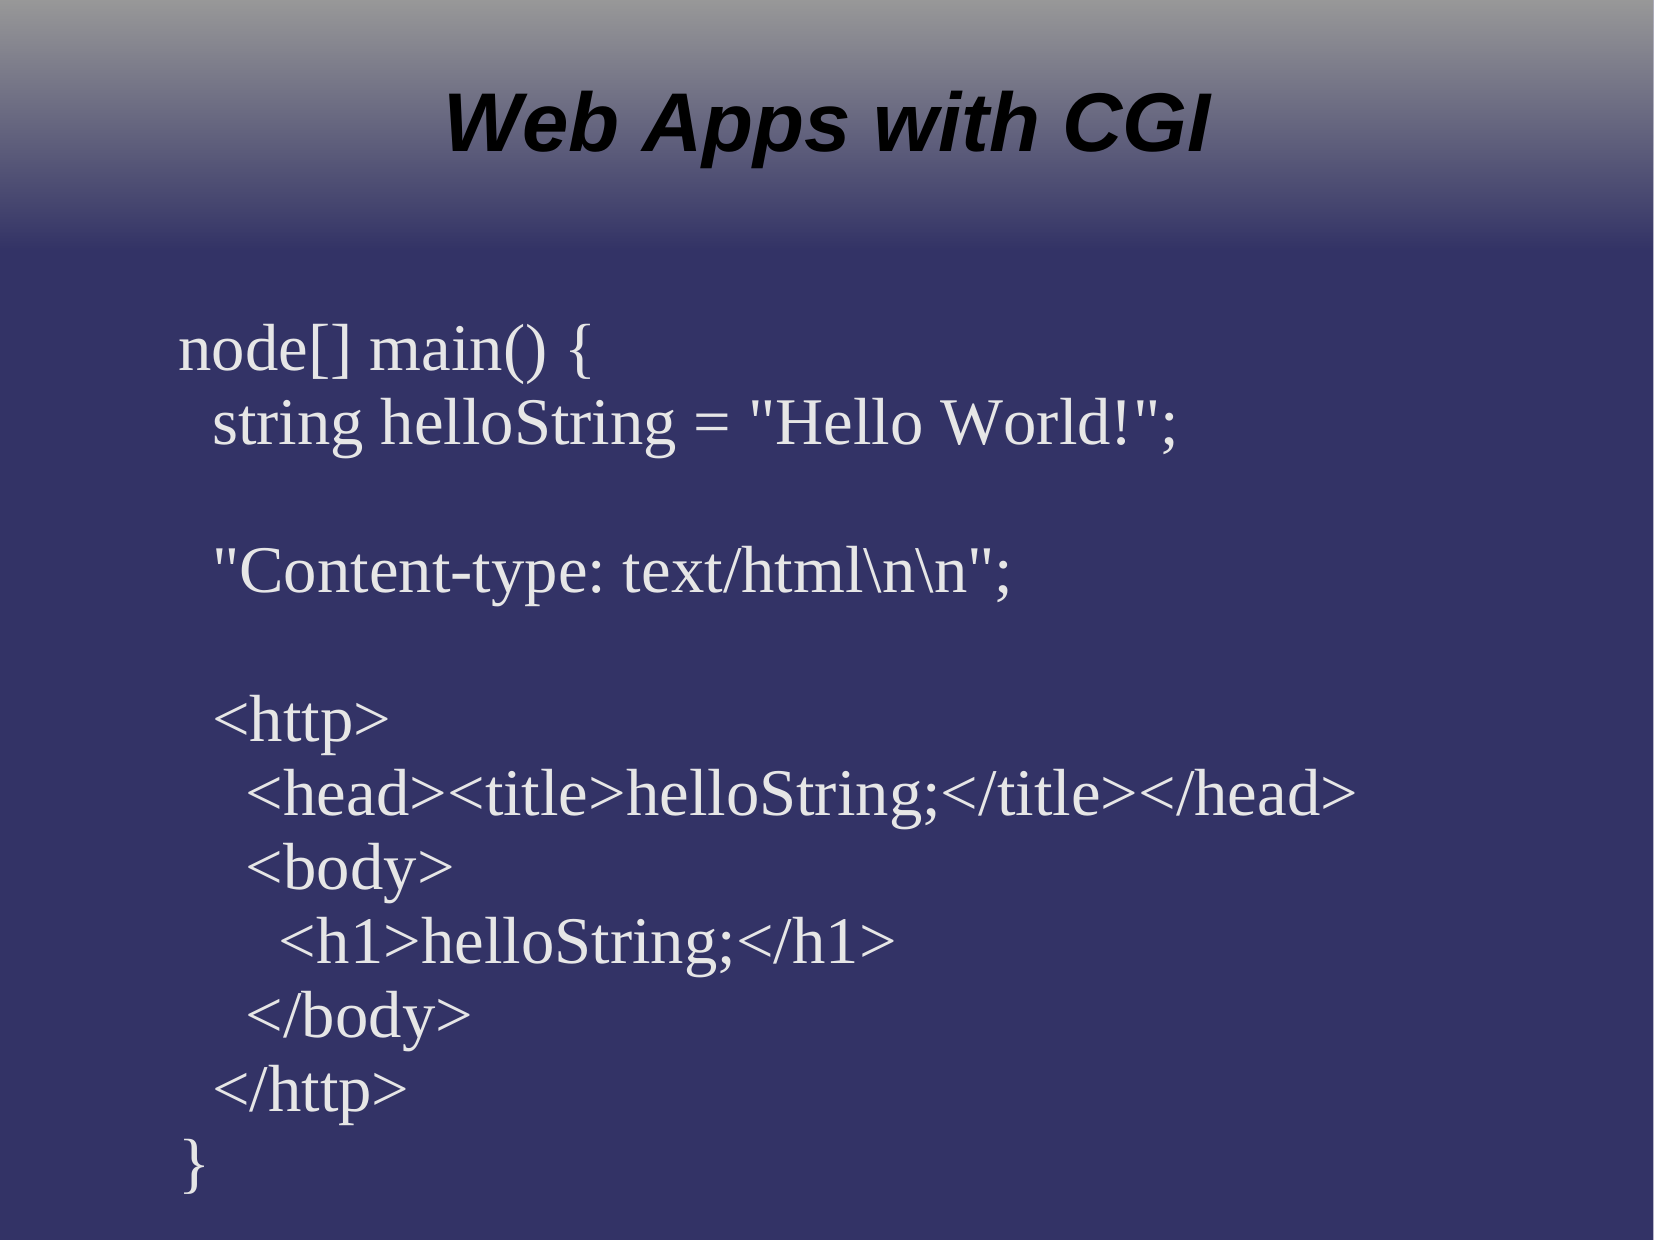

# Web Apps with CGI
node[] main() {
 string helloString = "Hello World!";
 "Content-type: text/html\n\n";
 <http>
 <head><title>helloString;</title></head>
 <body>
 <h1>helloString;</h1>
 </body>
 </http>
}